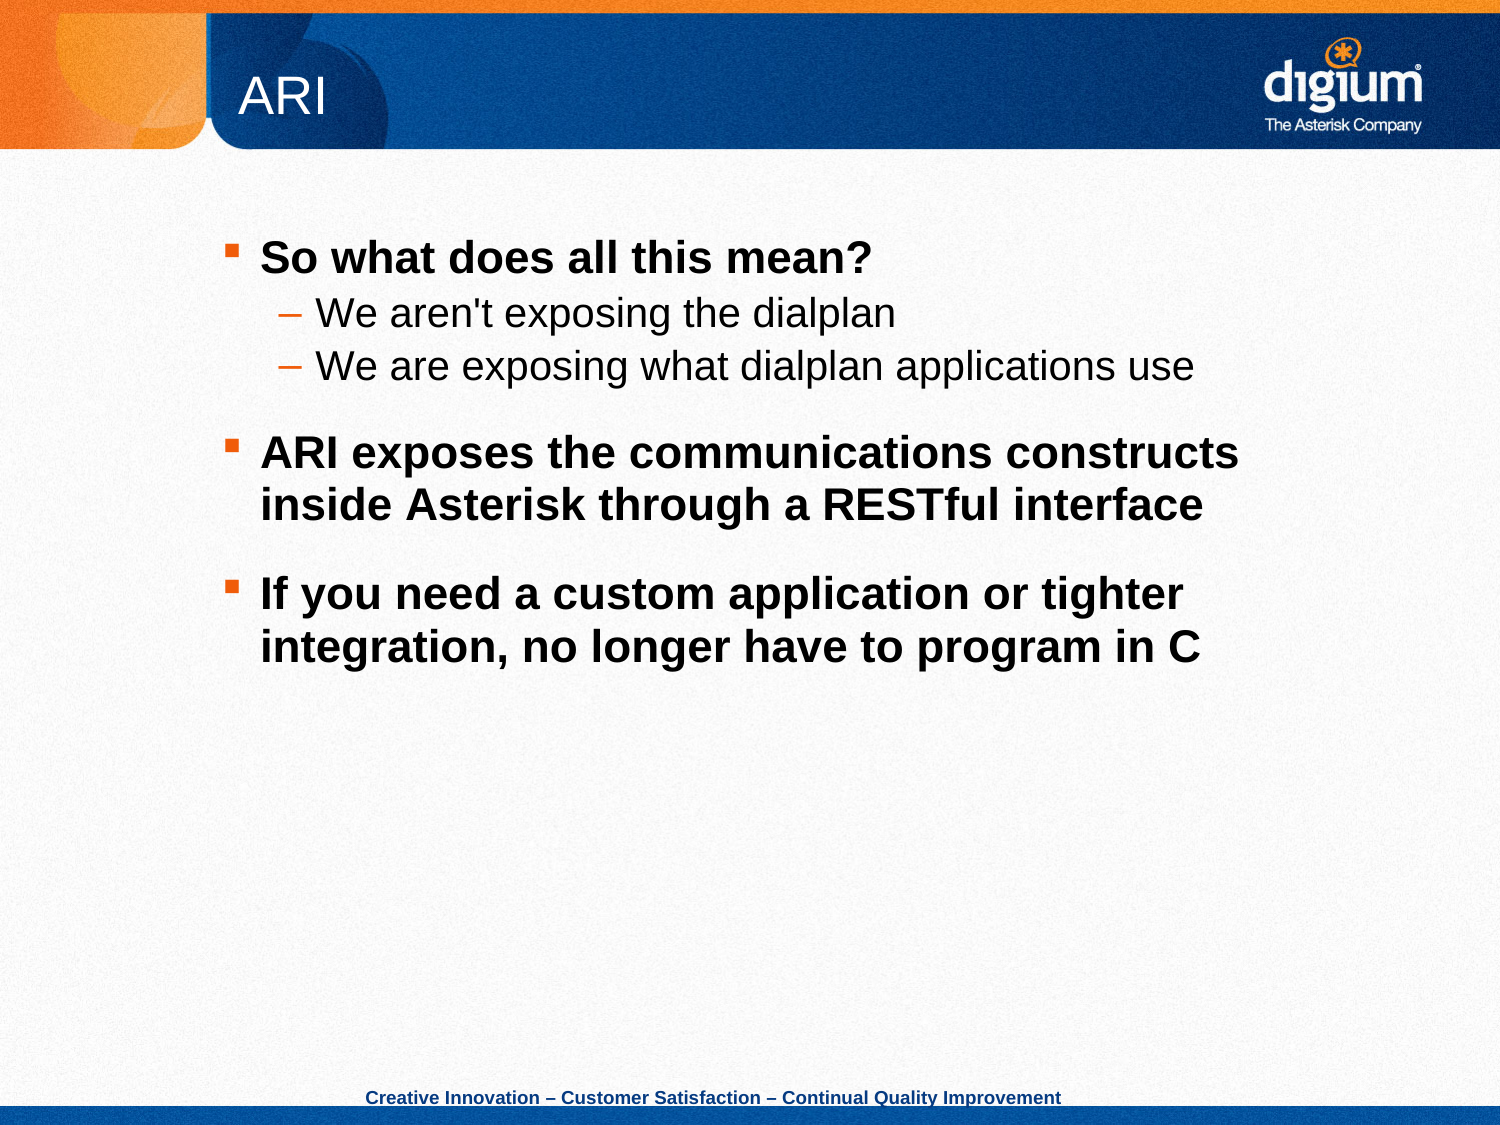

# ARI
So what does all this mean?
We aren't exposing the dialplan
We are exposing what dialplan applications use
ARI exposes the communications constructs inside Asterisk through a RESTful interface
If you need a custom application or tighter integration, no longer have to program in C